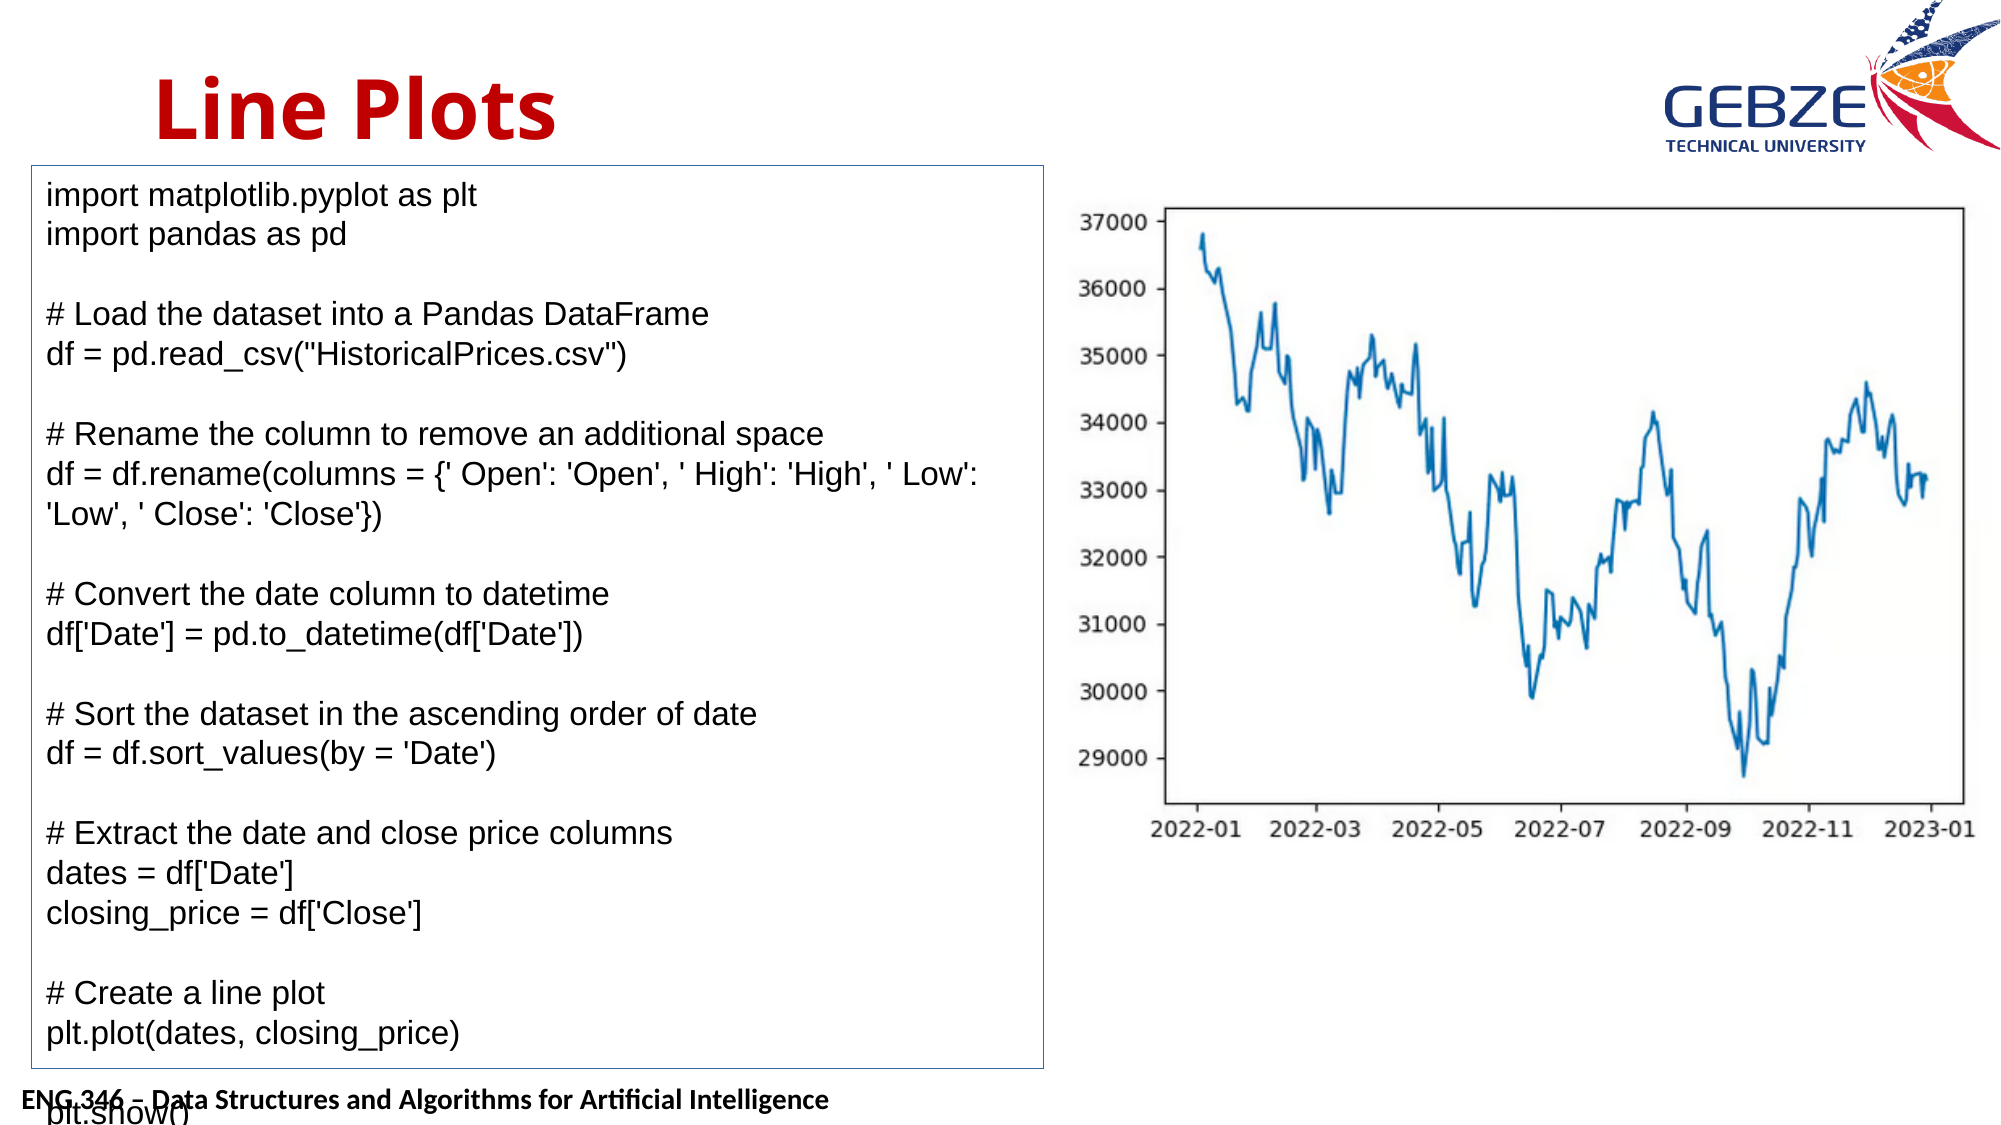

# Line Plots
import matplotlib.pyplot as plt
import pandas as pd
# Load the dataset into a Pandas DataFrame
df = pd.read_csv("HistoricalPrices.csv")
# Rename the column to remove an additional space
df = df.rename(columns = {' Open': 'Open', ' High': 'High', ' Low': 'Low', ' Close': 'Close'})
# Convert the date column to datetime
df['Date'] = pd.to_datetime(df['Date'])
# Sort the dataset in the ascending order of date
df = df.sort_values(by = 'Date')
# Extract the date and close price columns
dates = df['Date']
closing_price = df['Close']
# Create a line plot
plt.plot(dates, closing_price)
plt.show()